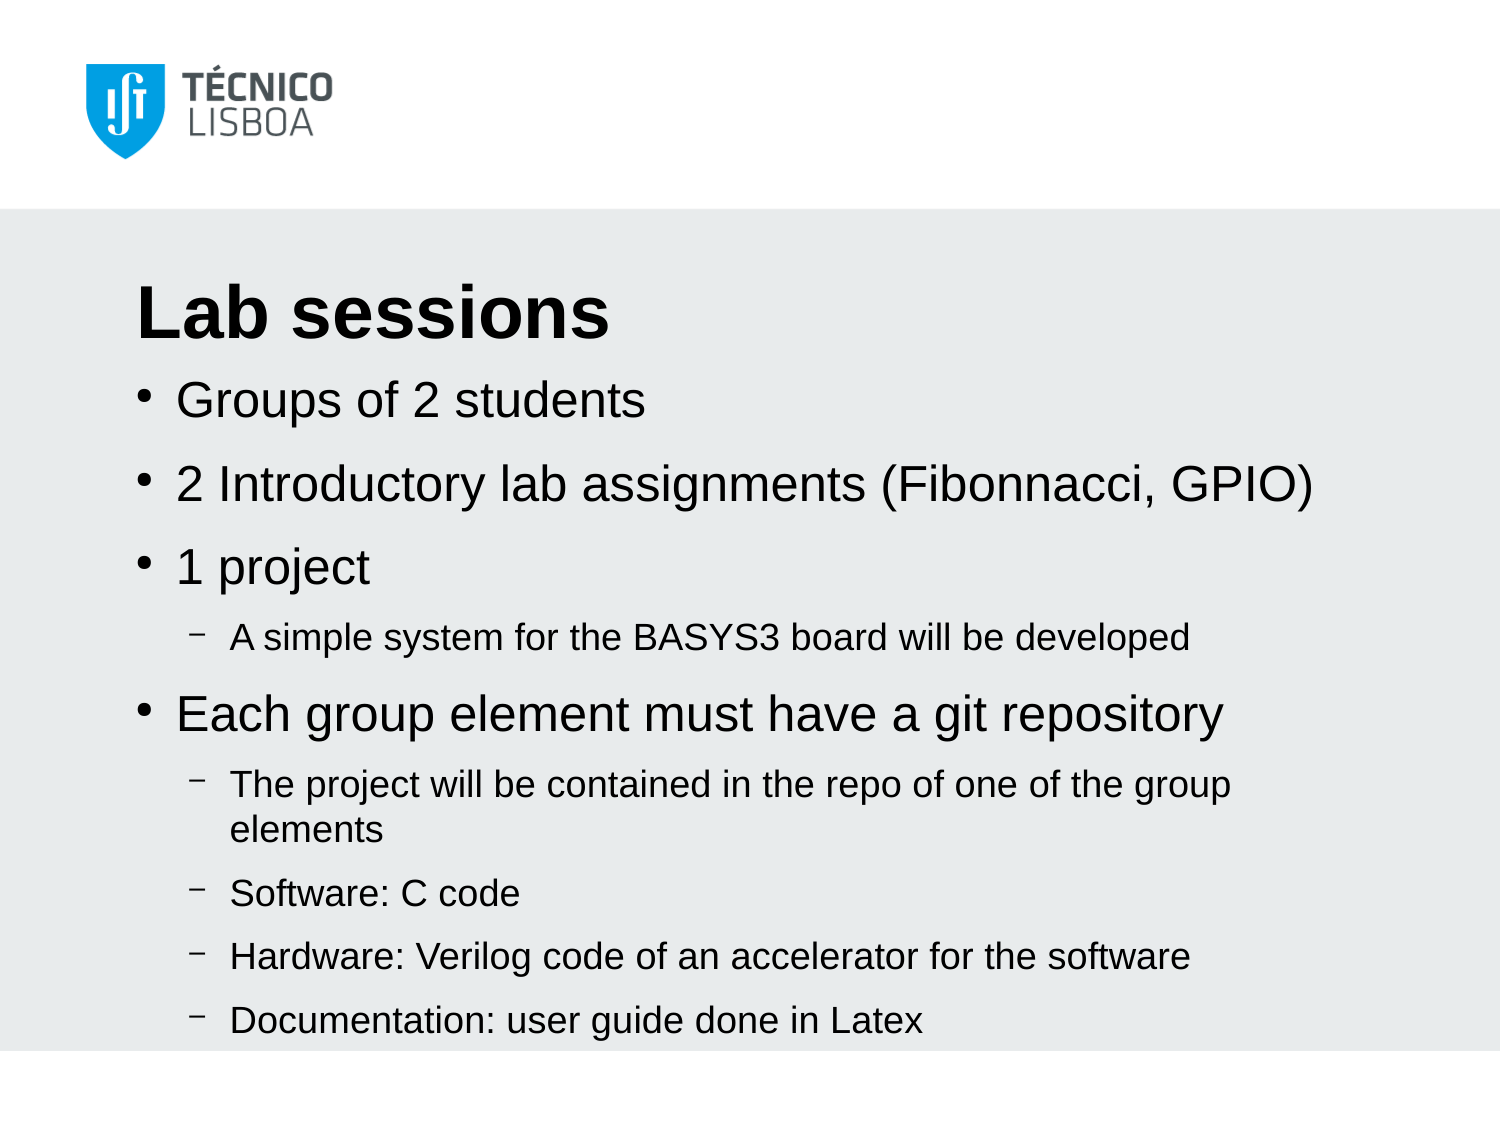

# Lab sessions
Groups of 2 students
2 Introductory lab assignments (Fibonnacci, GPIO)
1 project
A simple system for the BASYS3 board will be developed
Each group element must have a git repository
The project will be contained in the repo of one of the group elements
Software: C code
Hardware: Verilog code of an accelerator for the software
Documentation: user guide done in Latex